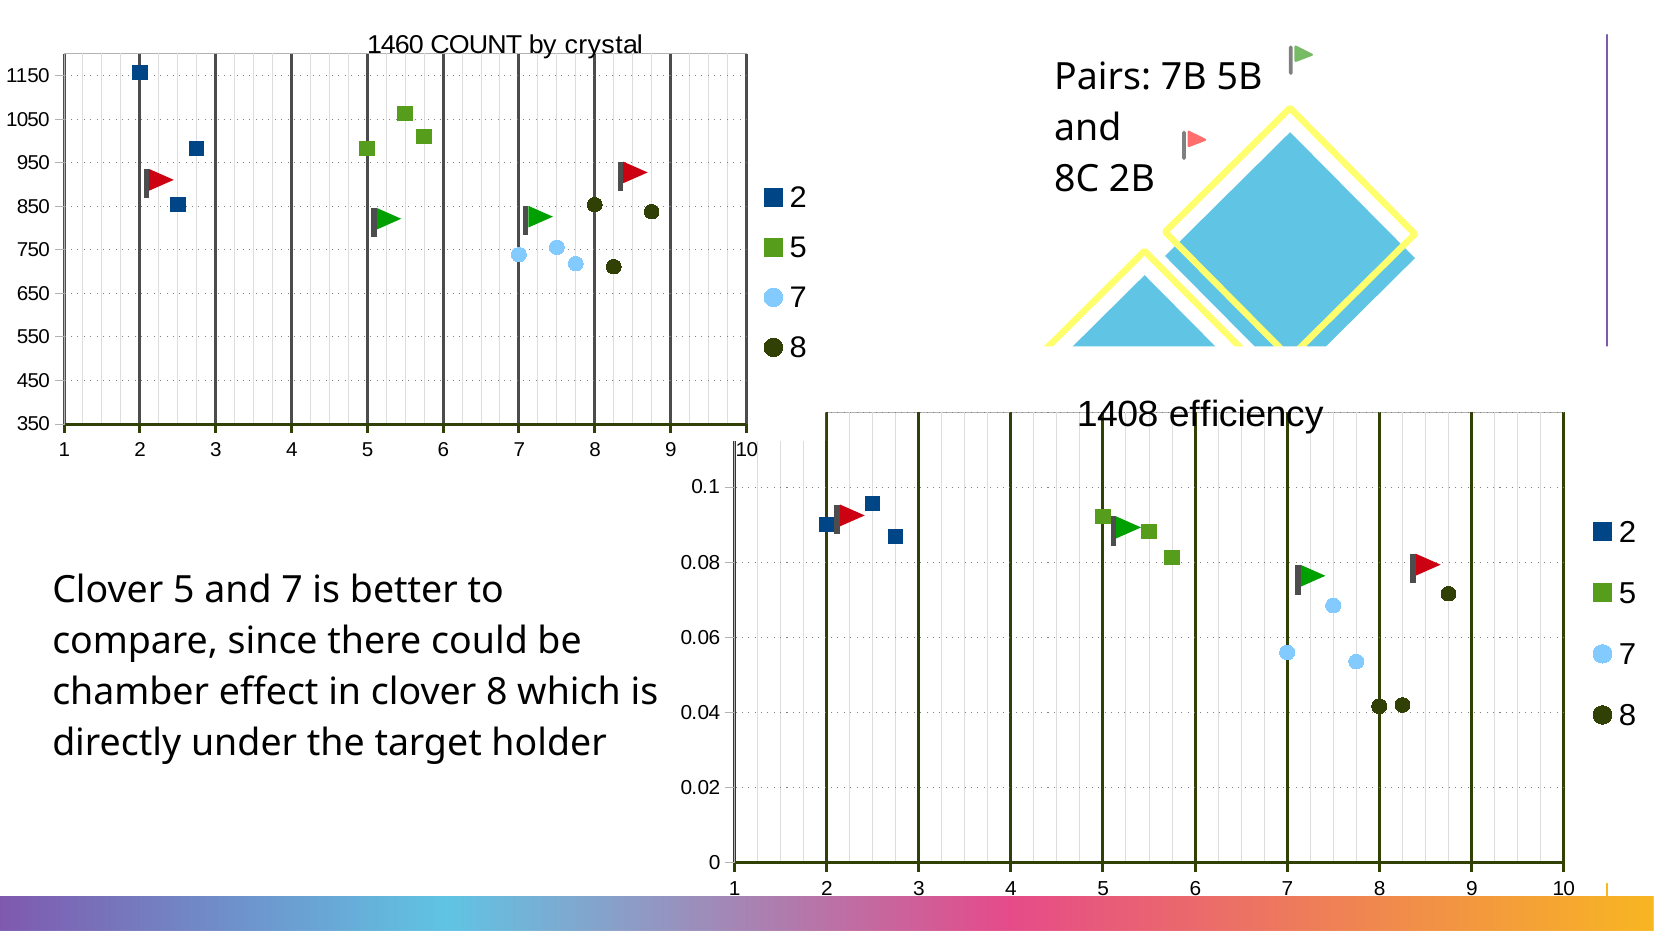

### Chart: 1460 COUNT by crystal
| Category | 2 | 5 | 7 | 8 |
|---|---|---|---|---|Pairs: 7B 5B
and
8C 2B
### Chart: 1408 efficiency
| Category | 2 | 5 | 7 | 8 |
|---|---|---|---|---|Clover 5 and 7 is better to compare, since there could be chamber effect in clover 8 which is directly under the target holder